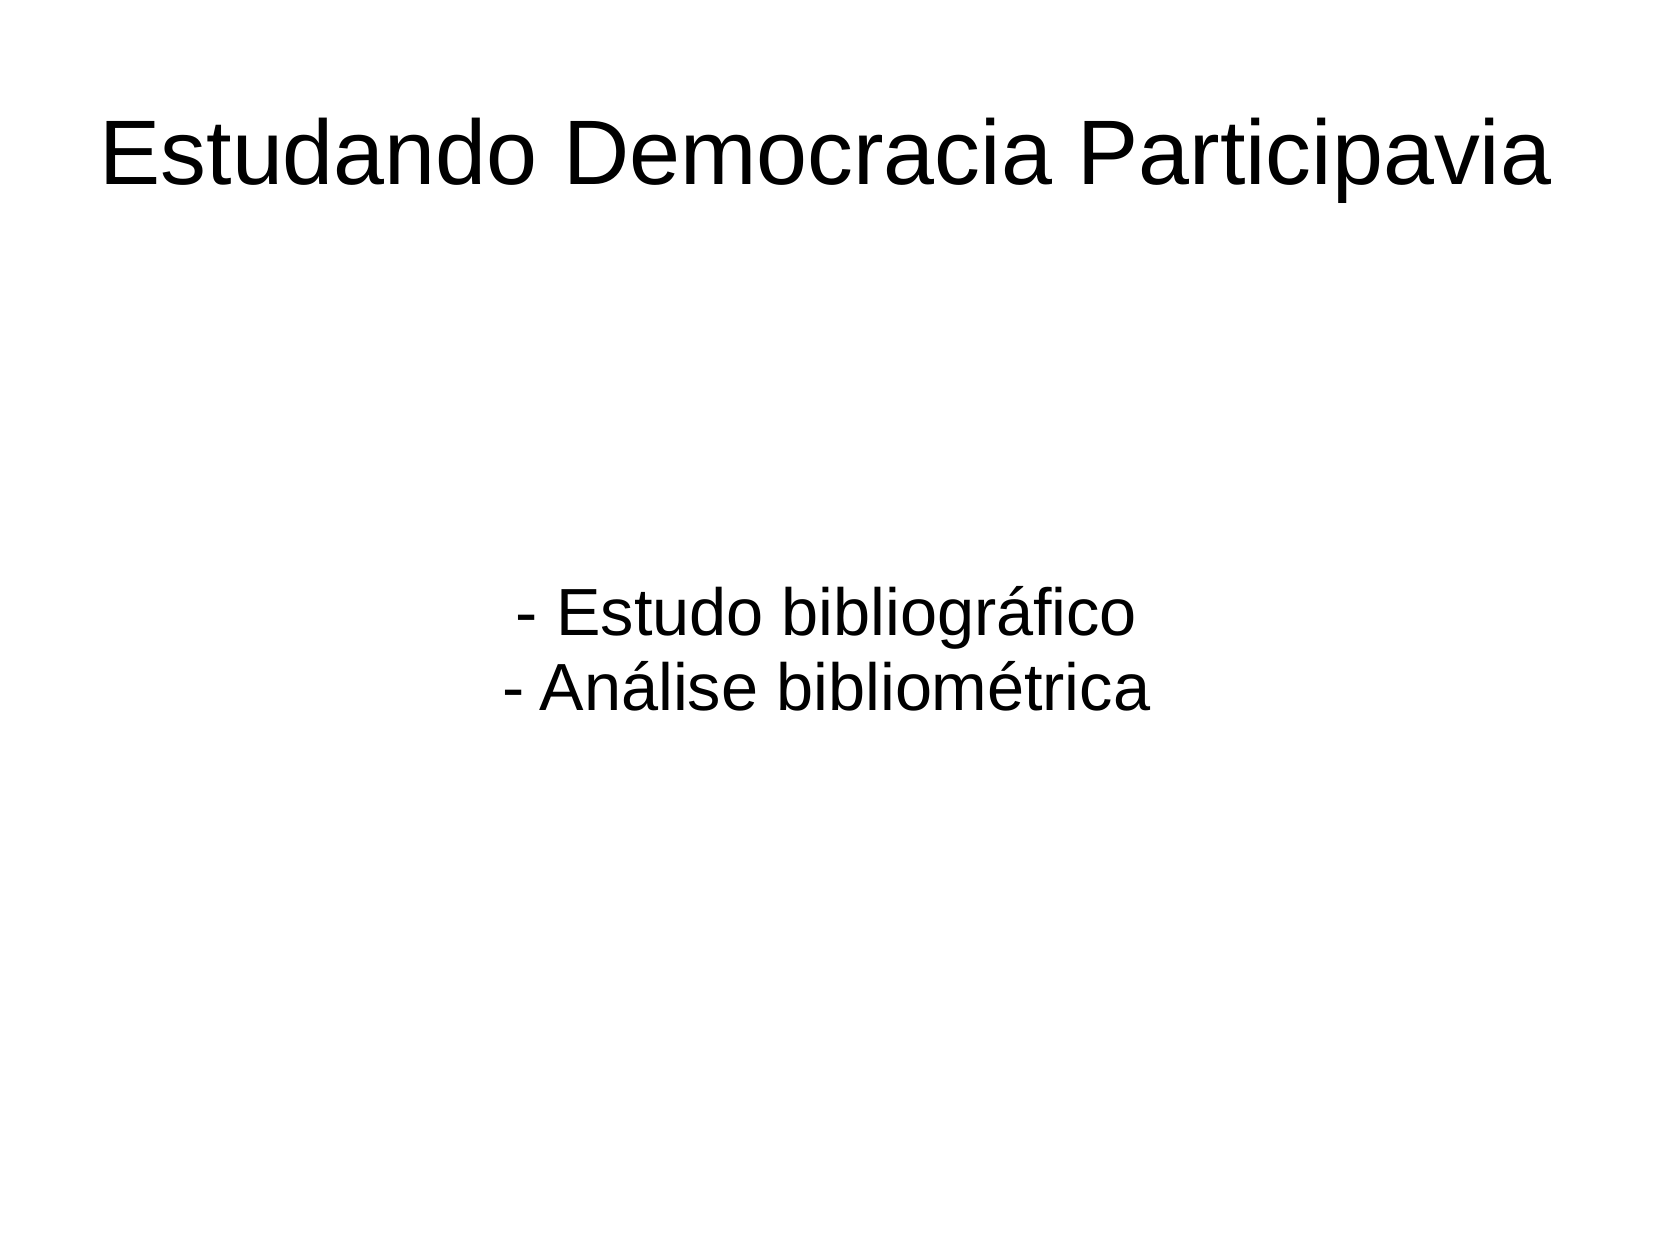

# Estudando Democracia Participavia
- Estudo bibliográfico
- Análise bibliométrica